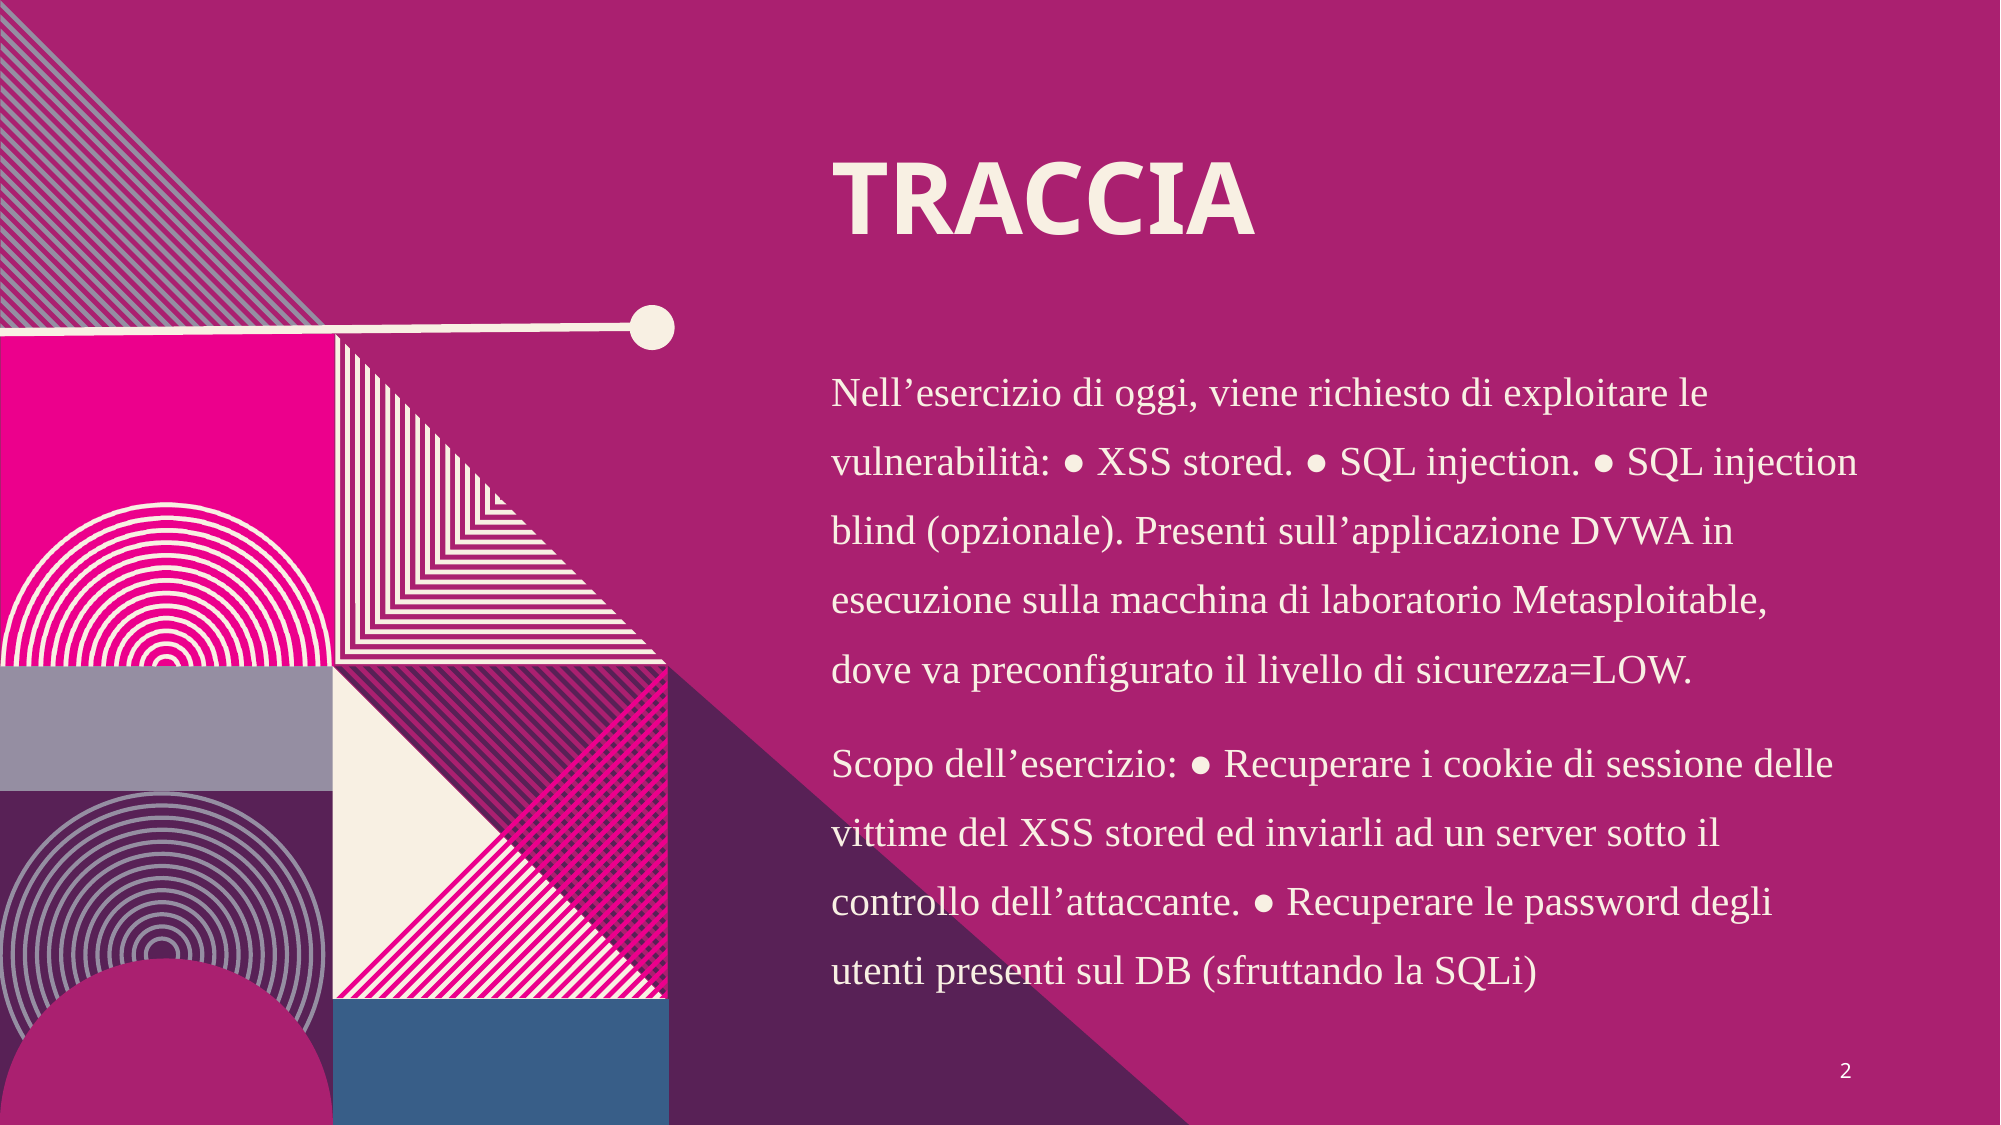

# TRACCIA
Nell’esercizio di oggi, viene richiesto di exploitare le vulnerabilità: ● XSS stored. ● SQL injection. ● SQL injection blind (opzionale). Presenti sull’applicazione DVWA in esecuzione sulla macchina di laboratorio Metasploitable, dove va preconfigurato il livello di sicurezza=LOW.
Scopo dell’esercizio: ● Recuperare i cookie di sessione delle vittime del XSS stored ed inviarli ad un server sotto il controllo dell’attaccante. ● Recuperare le password degli utenti presenti sul DB (sfruttando la SQLi)